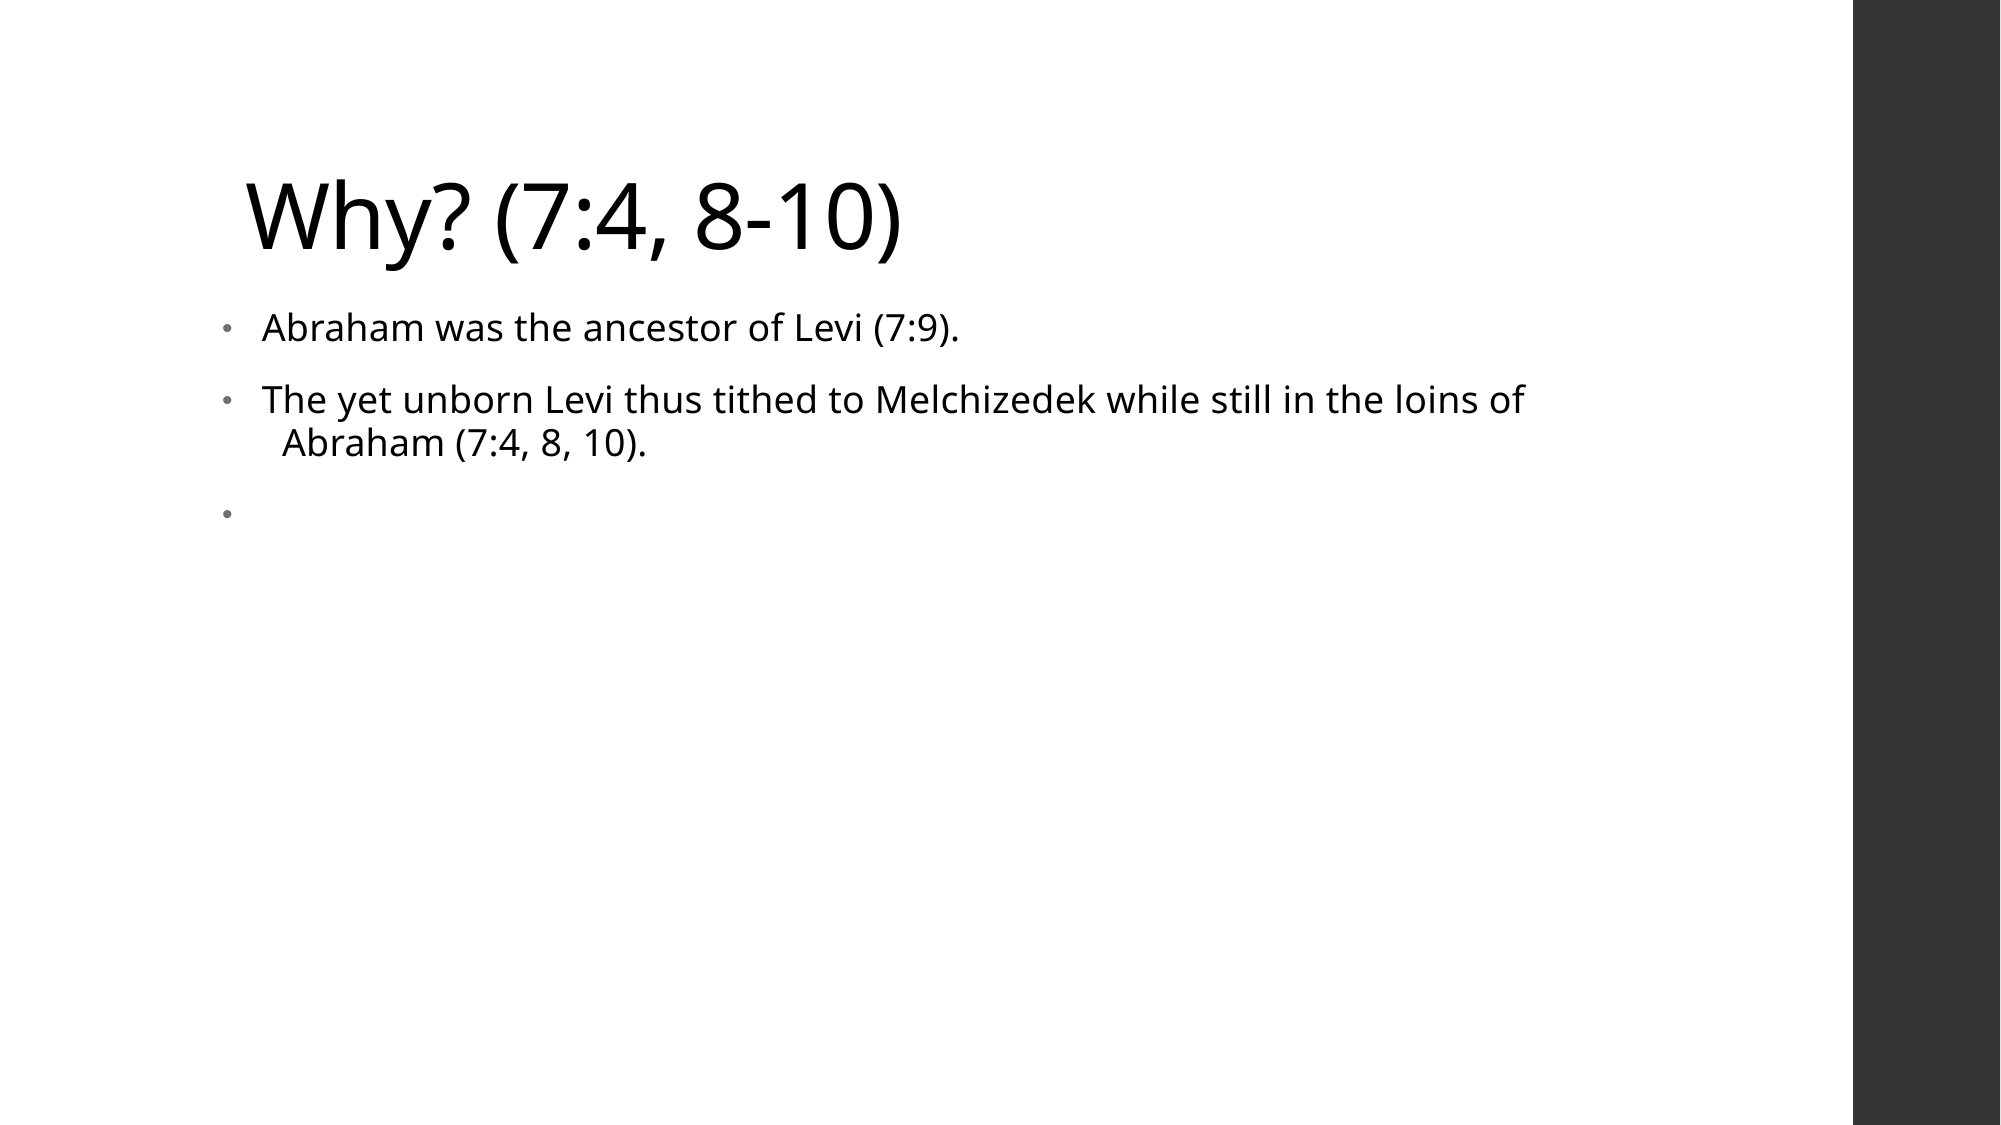

# Why? (7:4, 8-10)
 Abraham was the ancestor of Levi (7:9).
 The yet unborn Levi thus tithed to Melchizedek while still in the loins of Abraham (7:4, 8, 10).